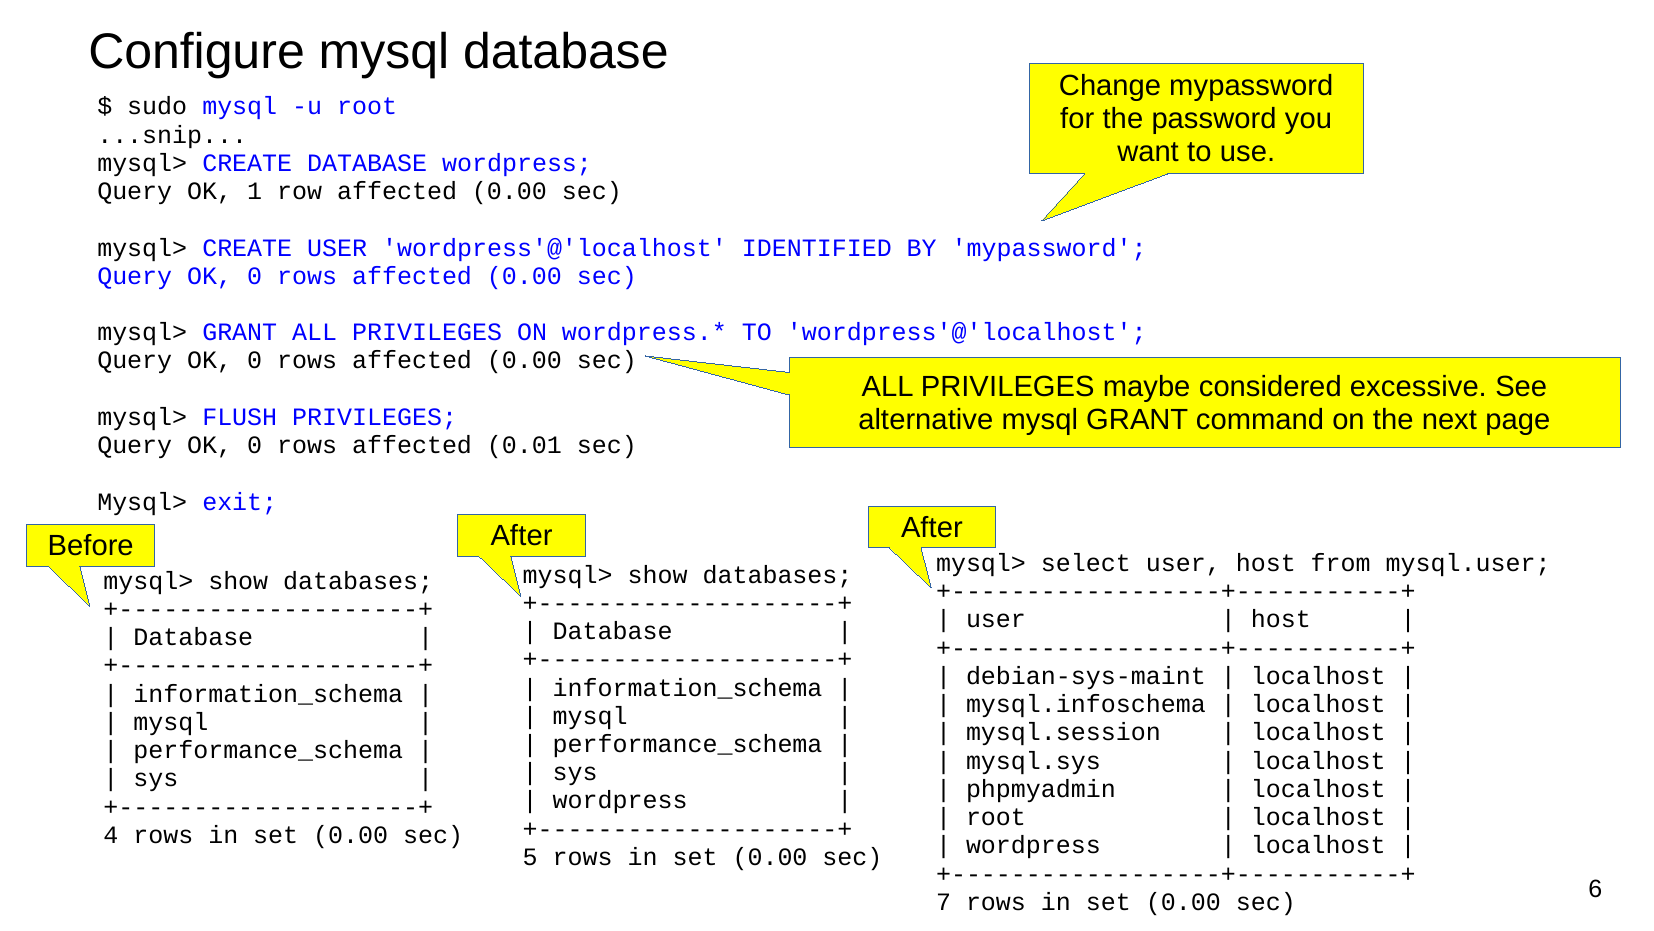

Configure mysql database
Change mypassword for the password you want to use.
$ sudo mysql -u root
...snip...
mysql> CREATE DATABASE wordpress;
Query OK, 1 row affected (0.00 sec)
mysql> CREATE USER 'wordpress'@'localhost' IDENTIFIED BY 'mypassword';
Query OK, 0 rows affected (0.00 sec)
mysql> GRANT ALL PRIVILEGES ON wordpress.* TO 'wordpress'@'localhost';
Query OK, 0 rows affected (0.00 sec)
mysql> FLUSH PRIVILEGES;
Query OK, 0 rows affected (0.01 sec)
Mysql> exit;
ALL PRIVILEGES maybe considered excessive. See alternative mysql GRANT command on the next page
After
After
mysql> select user, host from mysql.user;
+------------------+-----------+
| user | host |
+------------------+-----------+
| debian-sys-maint | localhost |
| mysql.infoschema | localhost |
| mysql.session | localhost |
| mysql.sys | localhost |
| phpmyadmin | localhost |
| root | localhost |
| wordpress | localhost |
+------------------+-----------+
7 rows in set (0.00 sec)
Before
mysql> show databases;
+--------------------+
| Database |
+--------------------+
| information_schema |
| mysql |
| performance_schema |
| sys |
| wordpress |
+--------------------+
5 rows in set (0.00 sec)
mysql> show databases;
+--------------------+
| Database |
+--------------------+
| information_schema |
| mysql |
| performance_schema |
| sys |
+--------------------+
4 rows in set (0.00 sec)